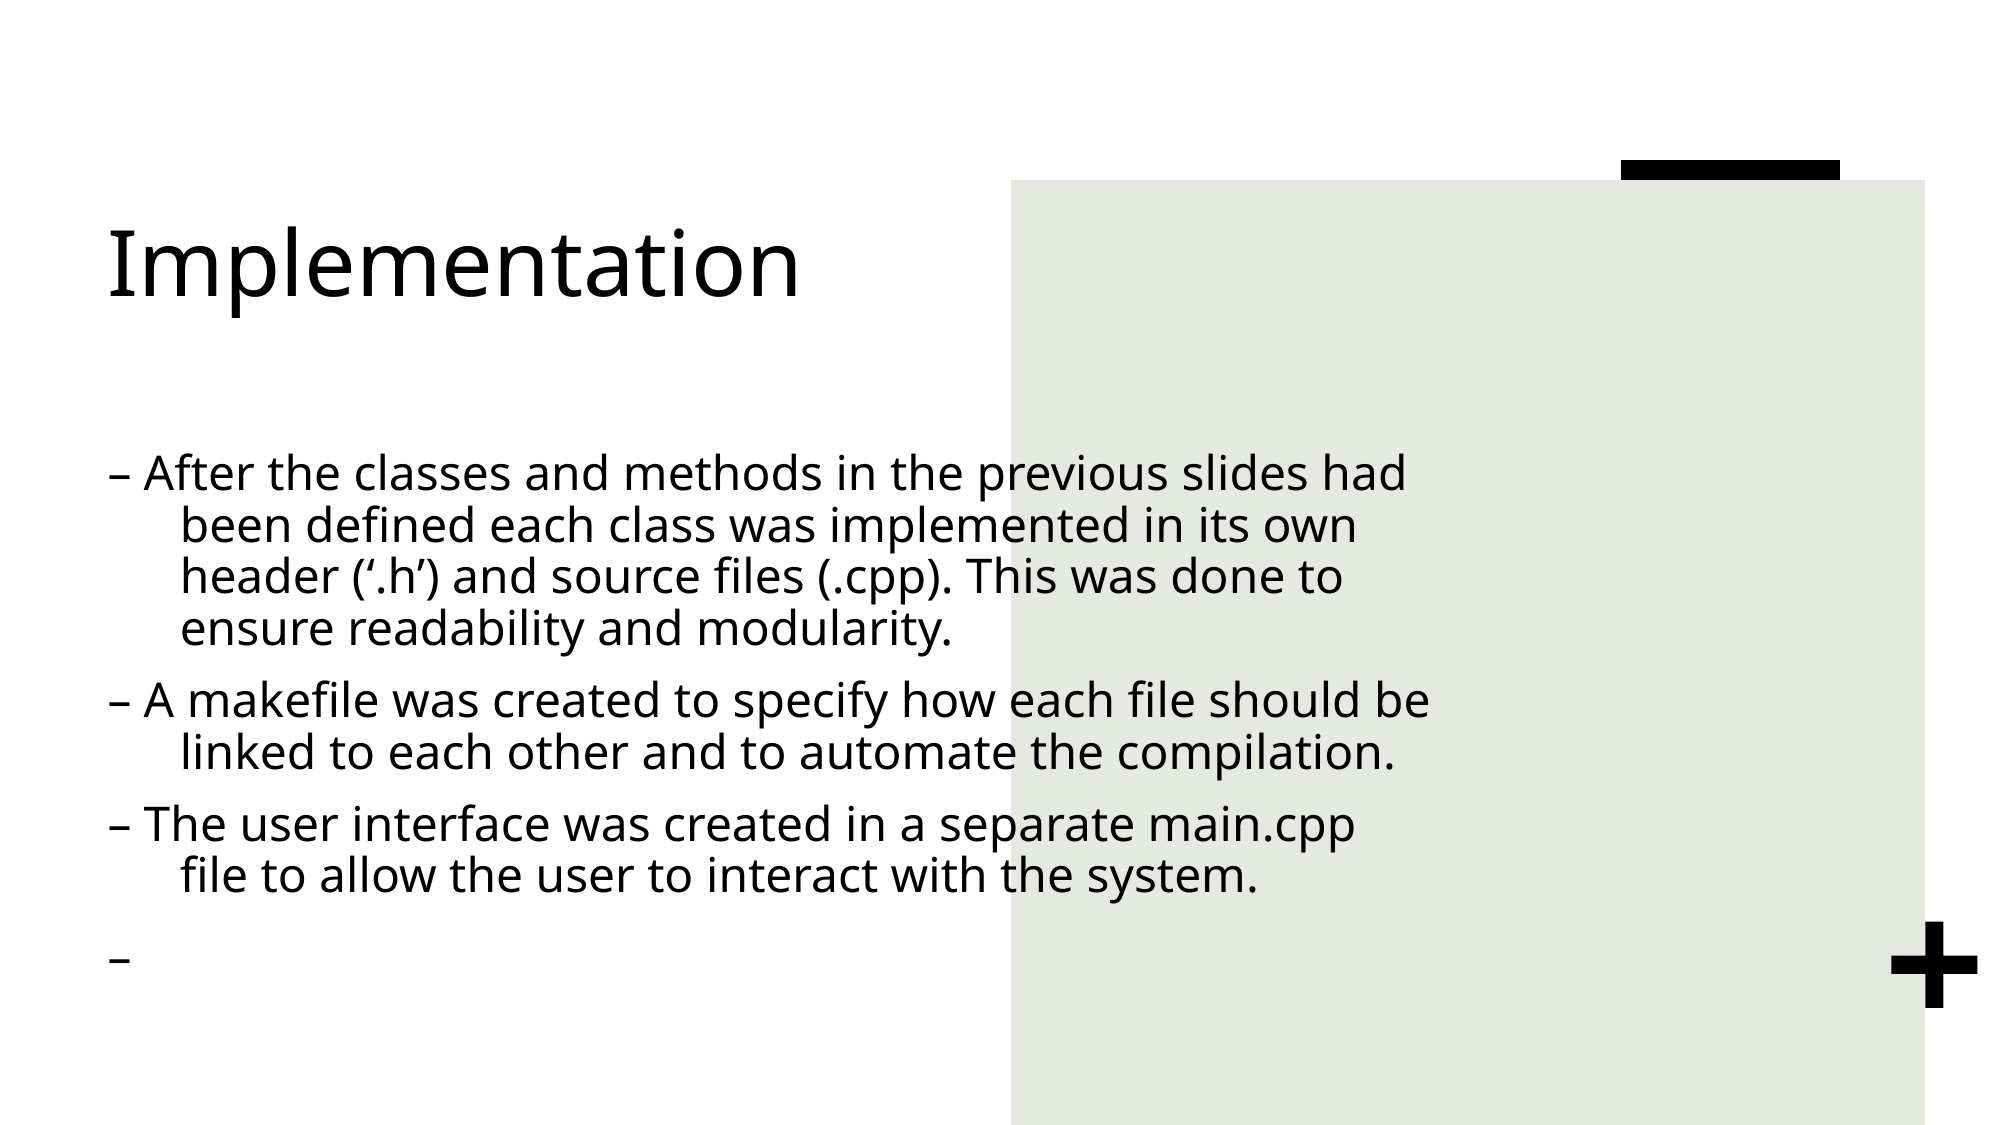

# Implementation
After the classes and methods in the previous slides had been defined each class was implemented in its own header (‘.h’) and source files (.cpp). This was done to ensure readability and modularity.
A makefile was created to specify how each file should be linked to each other and to automate the compilation.
The user interface was created in a separate main.cpp file to allow the user to interact with the system.